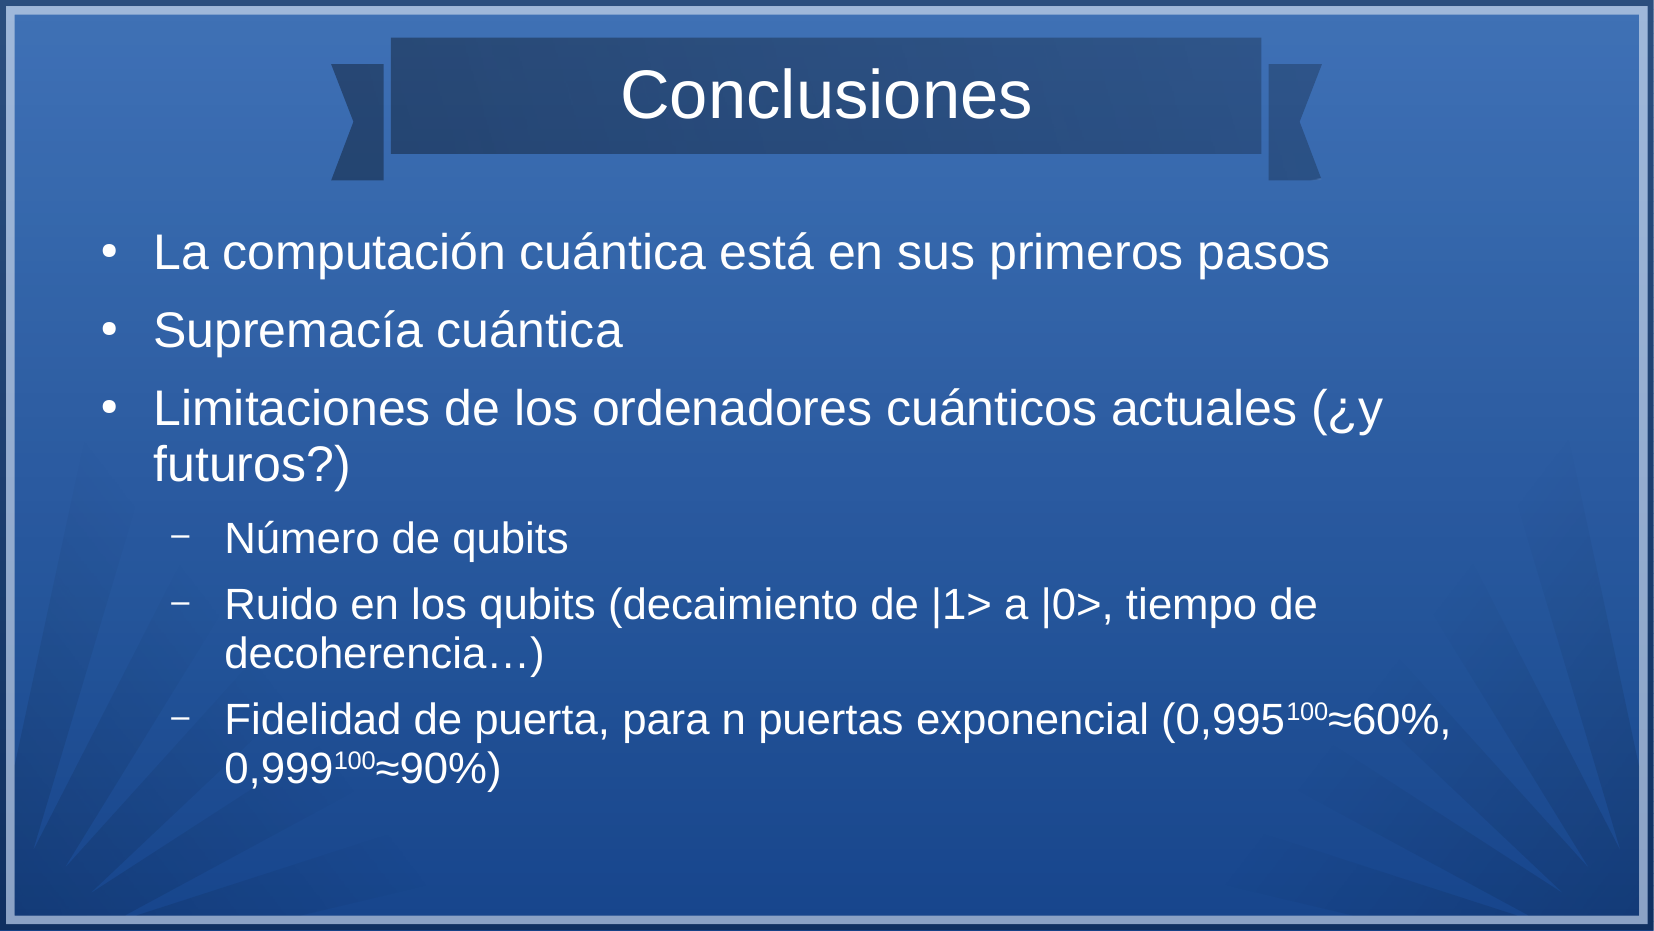

# Conclusiones
La computación cuántica está en sus primeros pasos
Supremacía cuántica
Limitaciones de los ordenadores cuánticos actuales (¿y futuros?)
Número de qubits
Ruido en los qubits (decaimiento de |1> a |0>, tiempo de decoherencia…)
Fidelidad de puerta, para n puertas exponencial (0,995100≈60%, 0,999100≈90%)